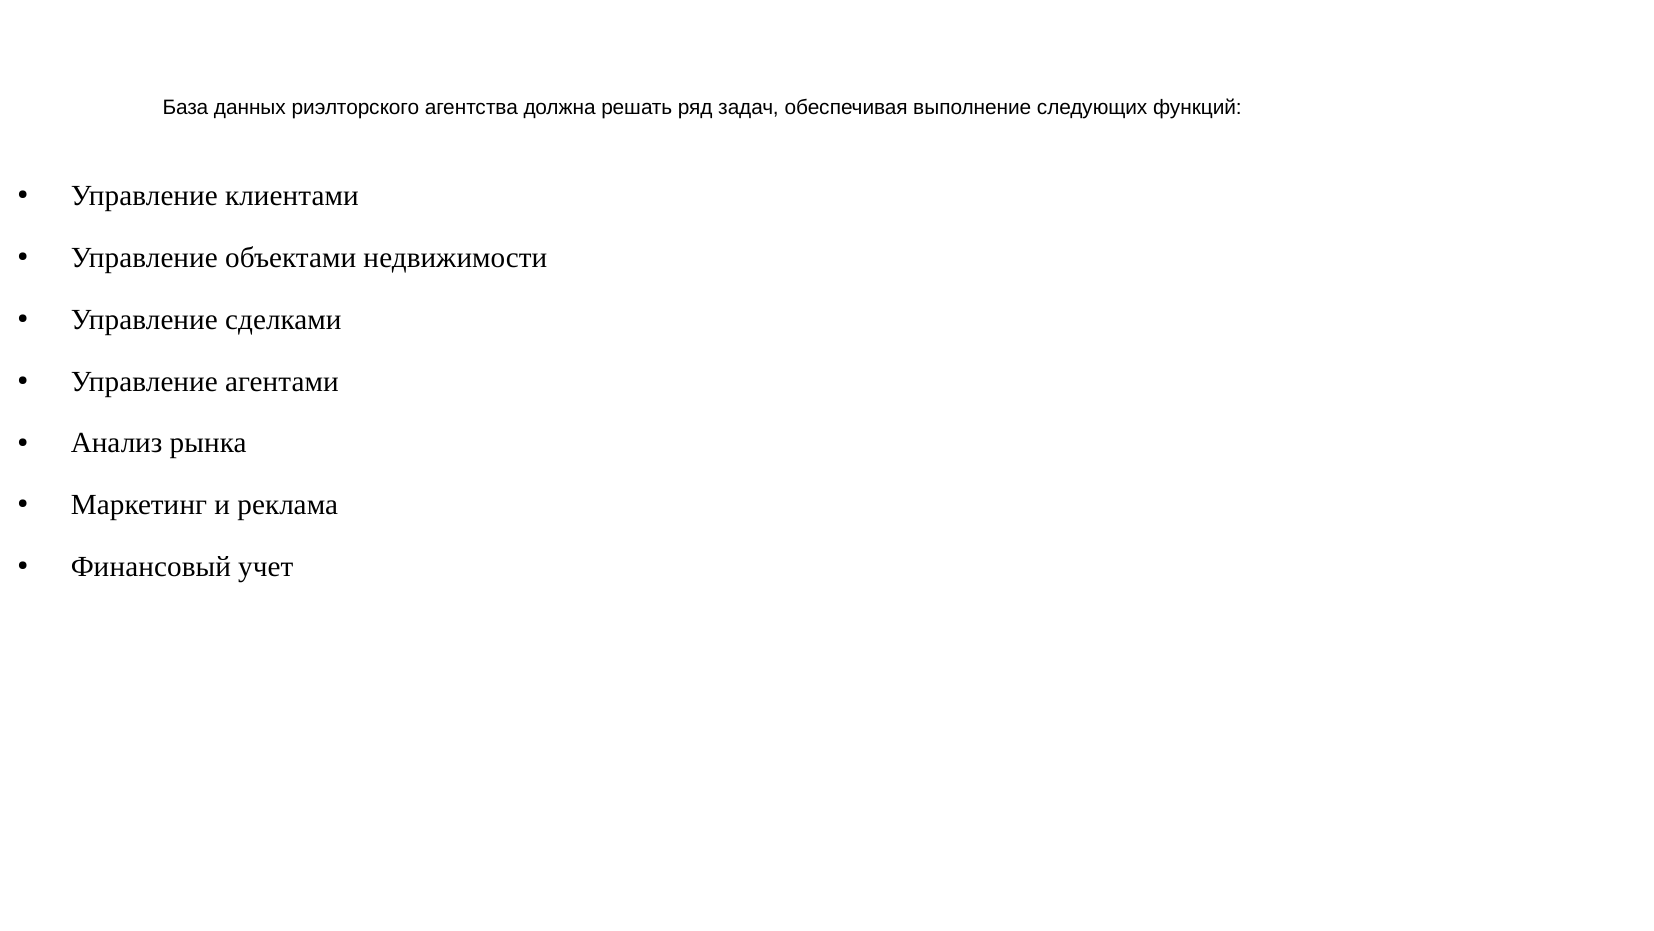

#
База данных риэлторского агентства должна решать ряд задач, обеспечивая выполнение следующих функций:
Управление клиентами
Управление объектами недвижимости
Управление сделками
Управление агентами
Анализ рынка
Маркетинг и реклама
Финансовый учет